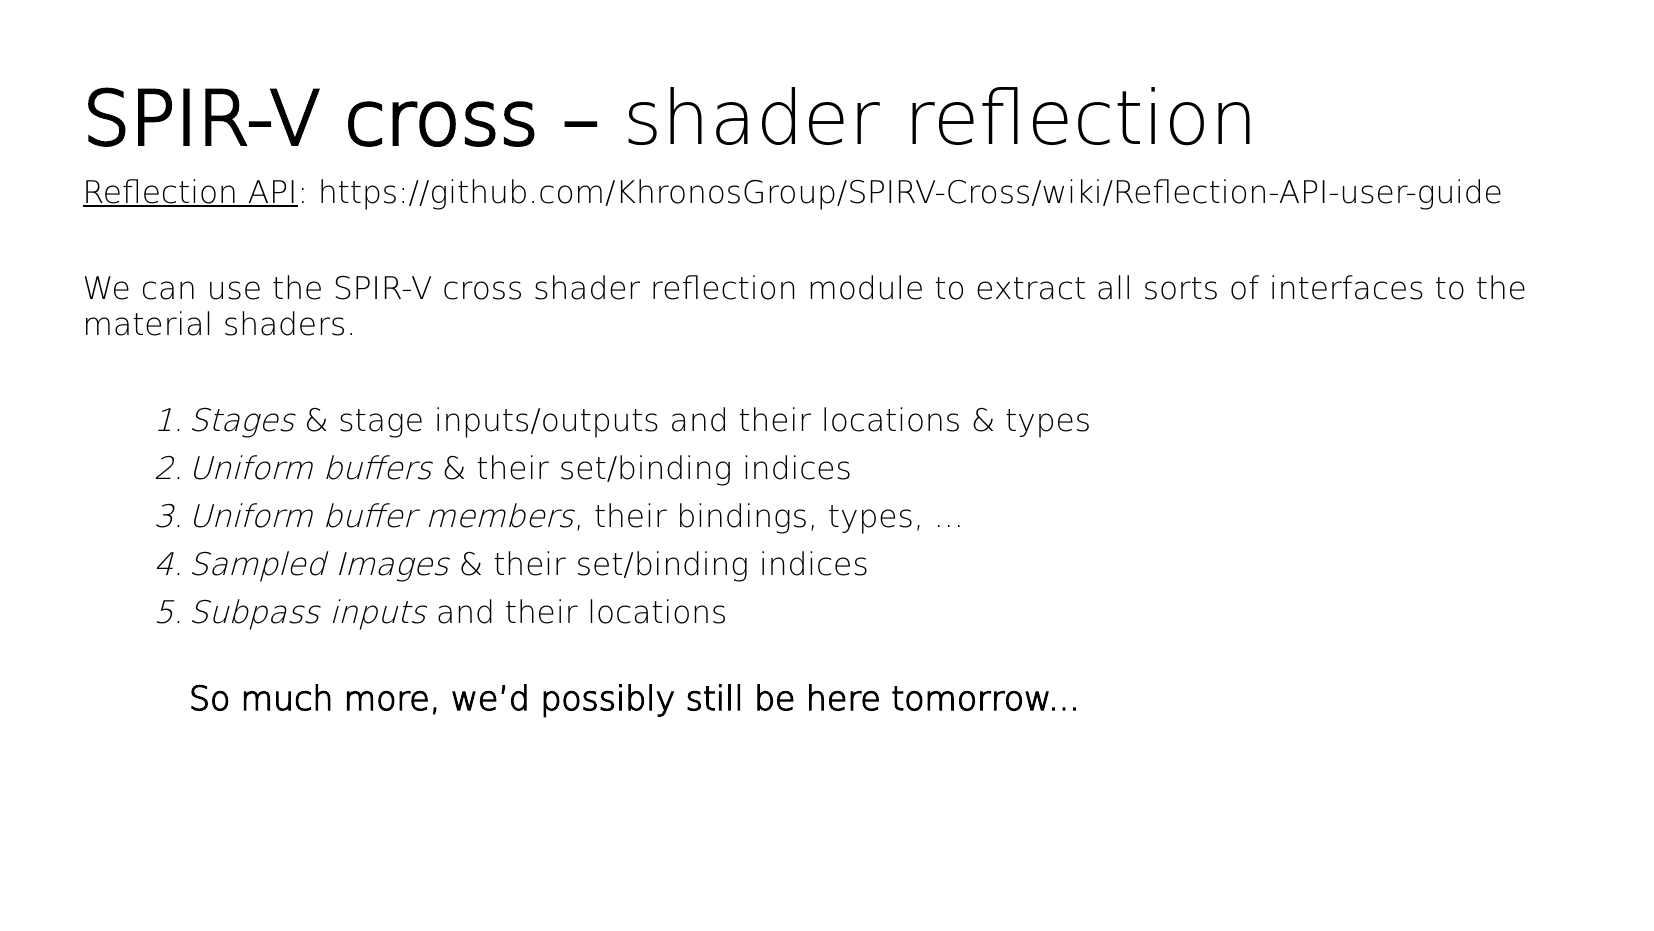

# SPIR-V cross – shader reflection
Reflection API: https://github.com/KhronosGroup/SPIRV-Cross/wiki/Reflection-API-user-guide
We can use the SPIR-V cross shader reflection module to extract all sorts of interfaces to the material shaders.
Stages & stage inputs/outputs and their locations & types
Uniform buffers & their set/binding indices
Uniform buffer members, their bindings, types, ...
Sampled Images & their set/binding indices
Subpass inputs and their locations
So much more, we’d possibly still be here tomorrow...